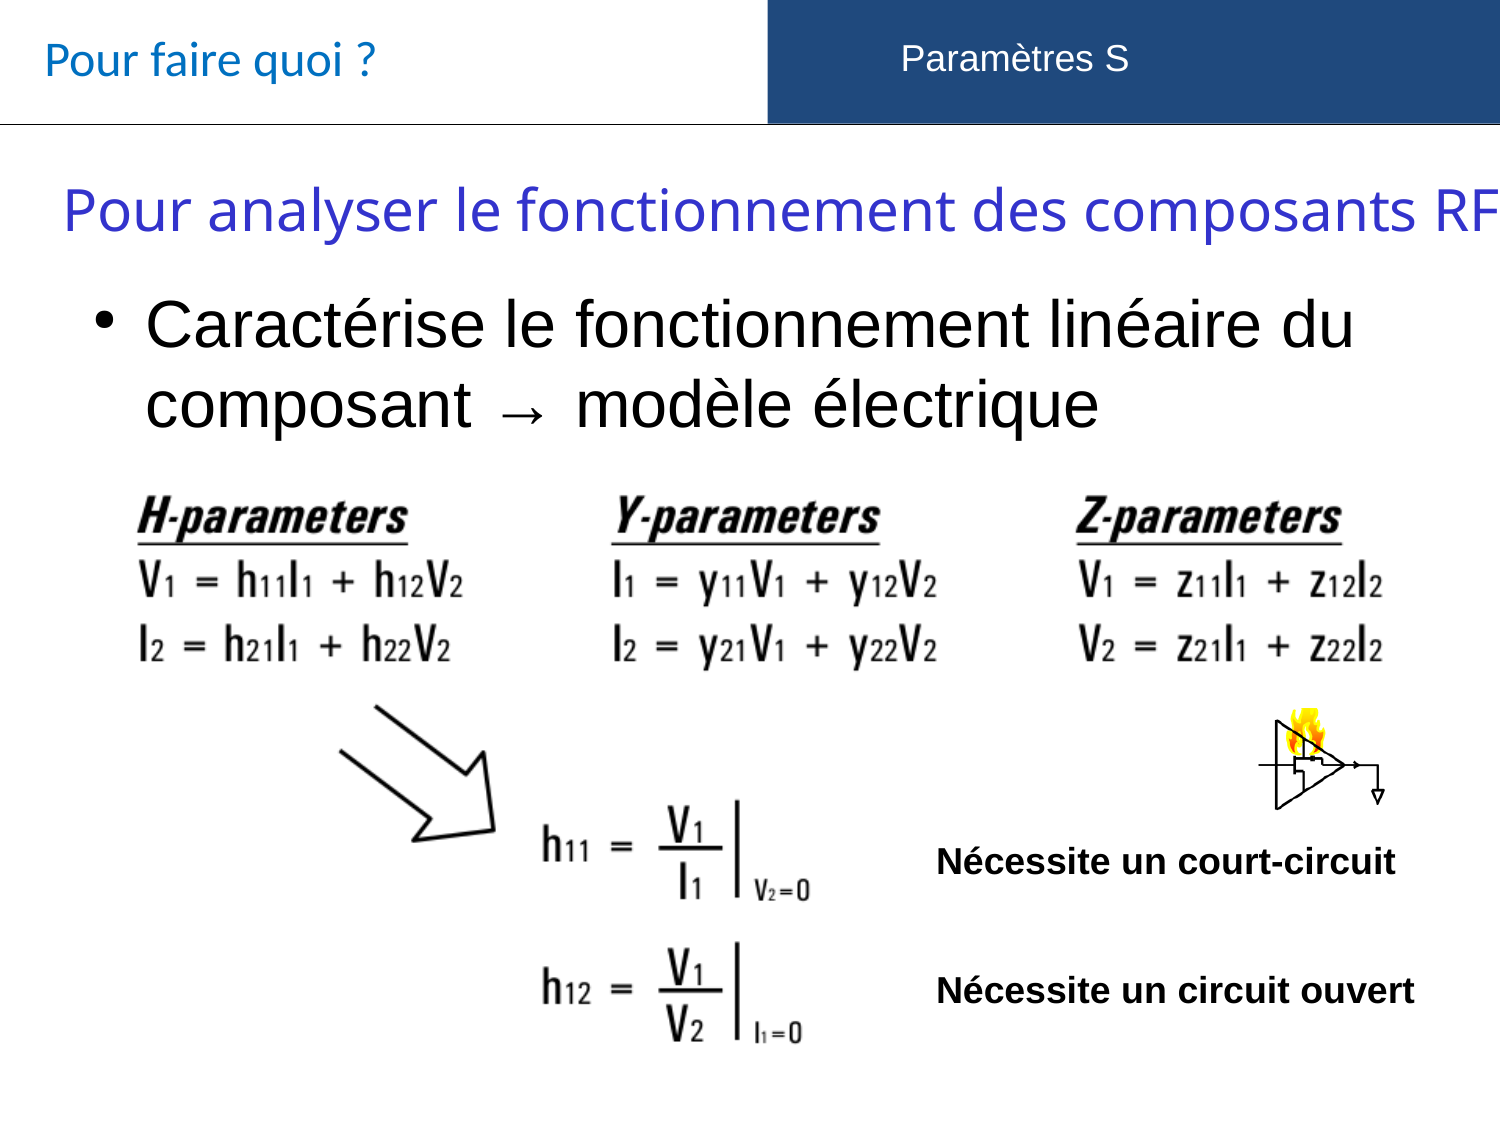

DUT GEII
Pour faire quoi ?
Paramètres S
Pour analyser le fonctionnement des composants RF
# Caractérise le fonctionnement linéaire du composant → modèle électrique
Nécessite un court-circuit
Nécessite un circuit ouvert